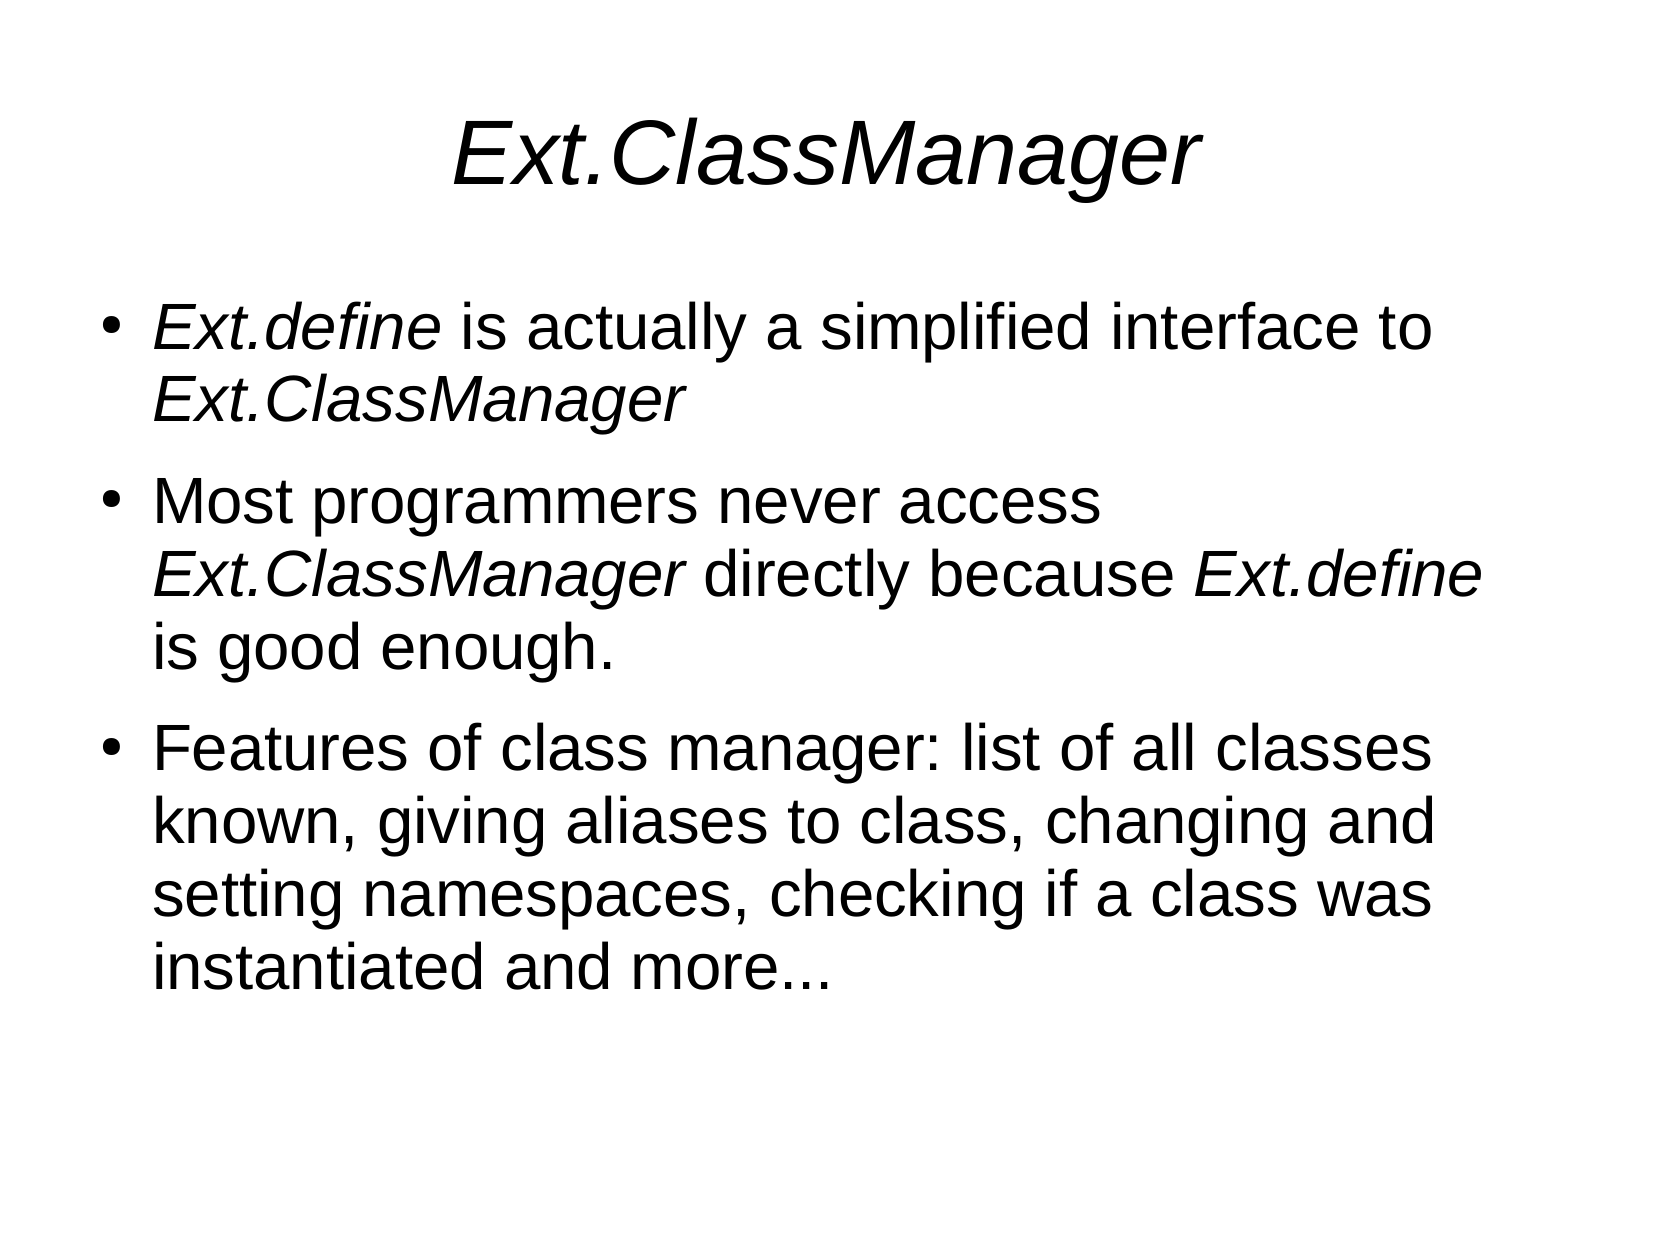

# Ext.ClassManager
Ext.define is actually a simplified interface to Ext.ClassManager
Most programmers never access Ext.ClassManager directly because Ext.define is good enough.
Features of class manager: list of all classes known, giving aliases to class, changing and setting namespaces, checking if a class was instantiated and more...